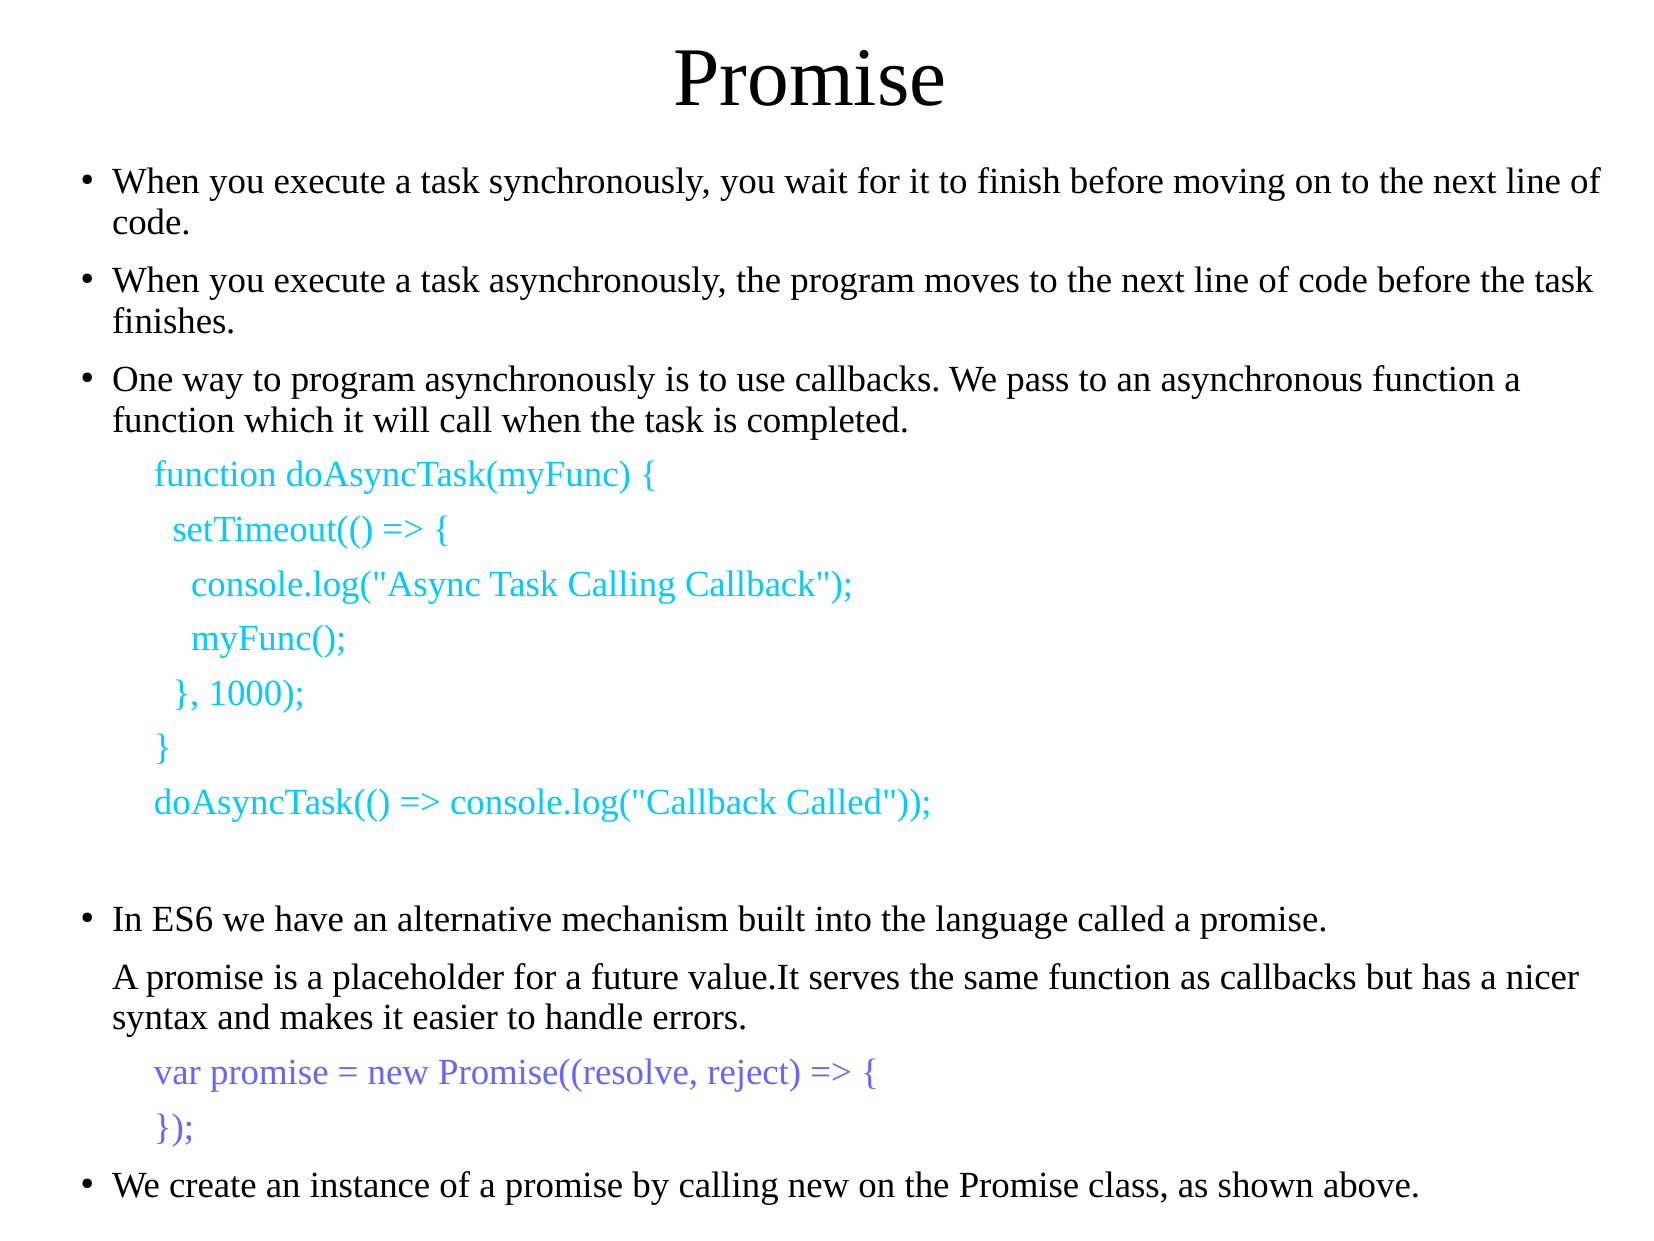

# Promise
When you execute a task synchronously, you wait for it to finish before moving on to the next line of code.
When you execute a task asynchronously, the program moves to the next line of code before the task finishes.
One way to program asynchronously is to use callbacks. We pass to an asynchronous function a function which it will call when the task is completed.
function doAsyncTask(myFunc) {
 setTimeout(() => {
 console.log("Async Task Calling Callback");
 myFunc();
 }, 1000);
}
doAsyncTask(() => console.log("Callback Called"));
In ES6 we have an alternative mechanism built into the language called a promise.
A promise is a placeholder for a future value.It serves the same function as callbacks but has a nicer syntax and makes it easier to handle errors.
var promise = new Promise((resolve, reject) => {
});
We create an instance of a promise by calling new on the Promise class, as shown above.